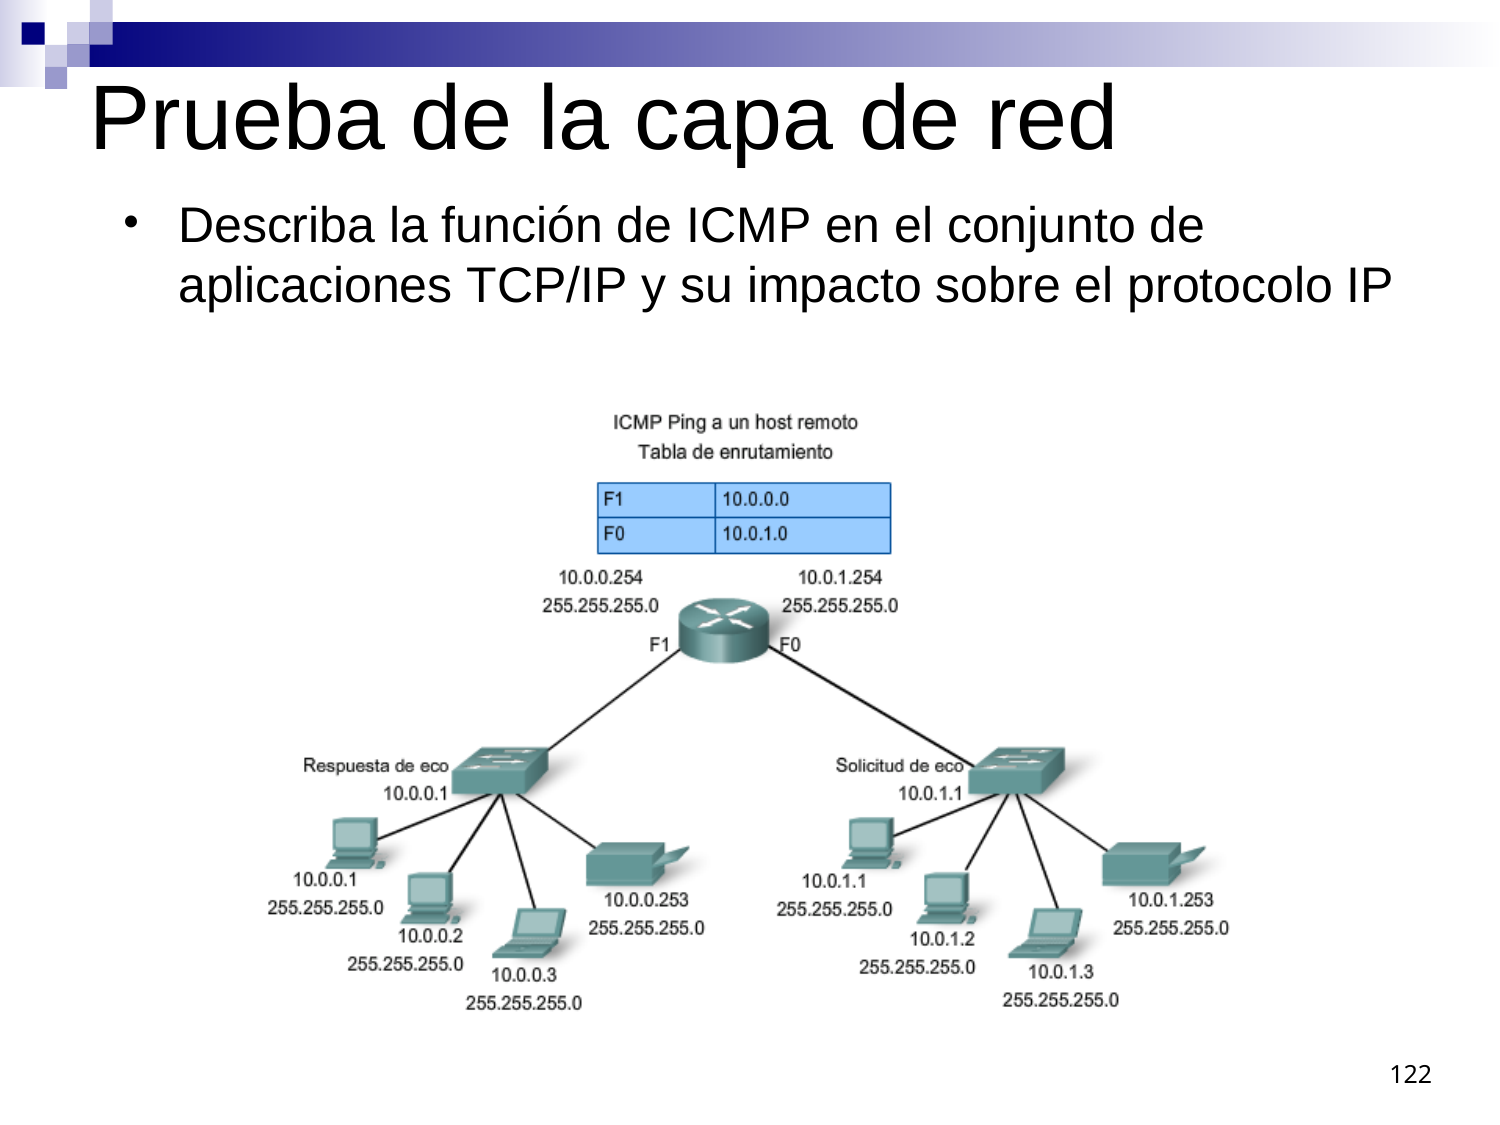

Prueba de la capa de red
Describa la función de ICMP en el conjunto de aplicaciones TCP/IP y su impacto sobre el protocolo IP